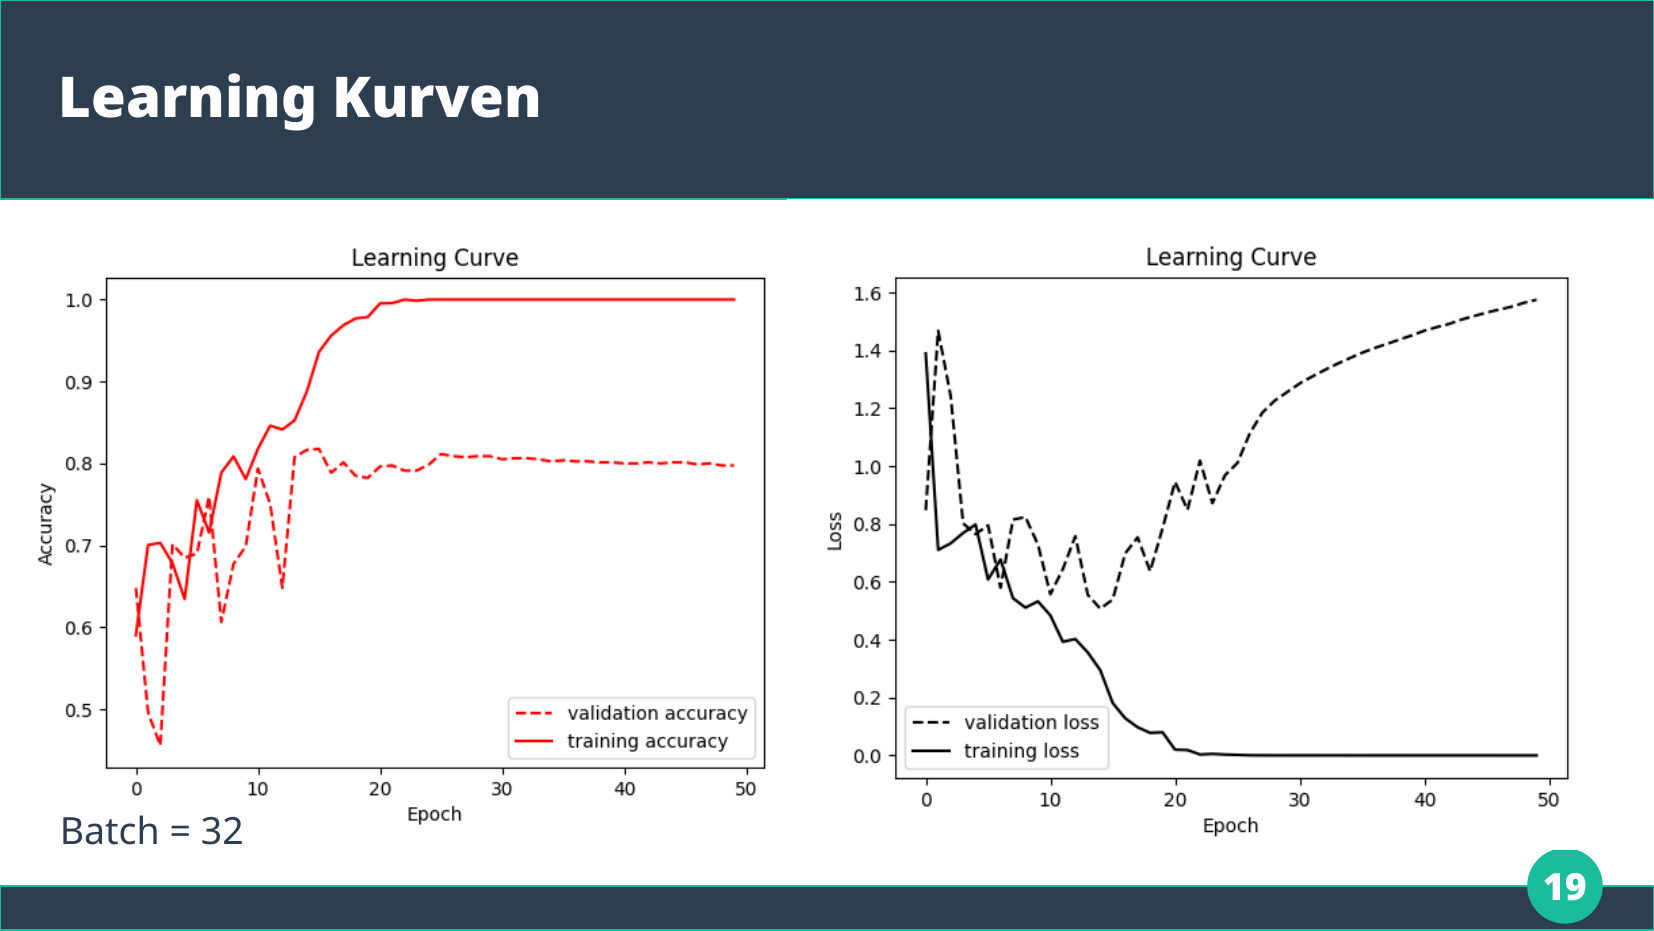

# Learning Kurven
Batch = 32
19